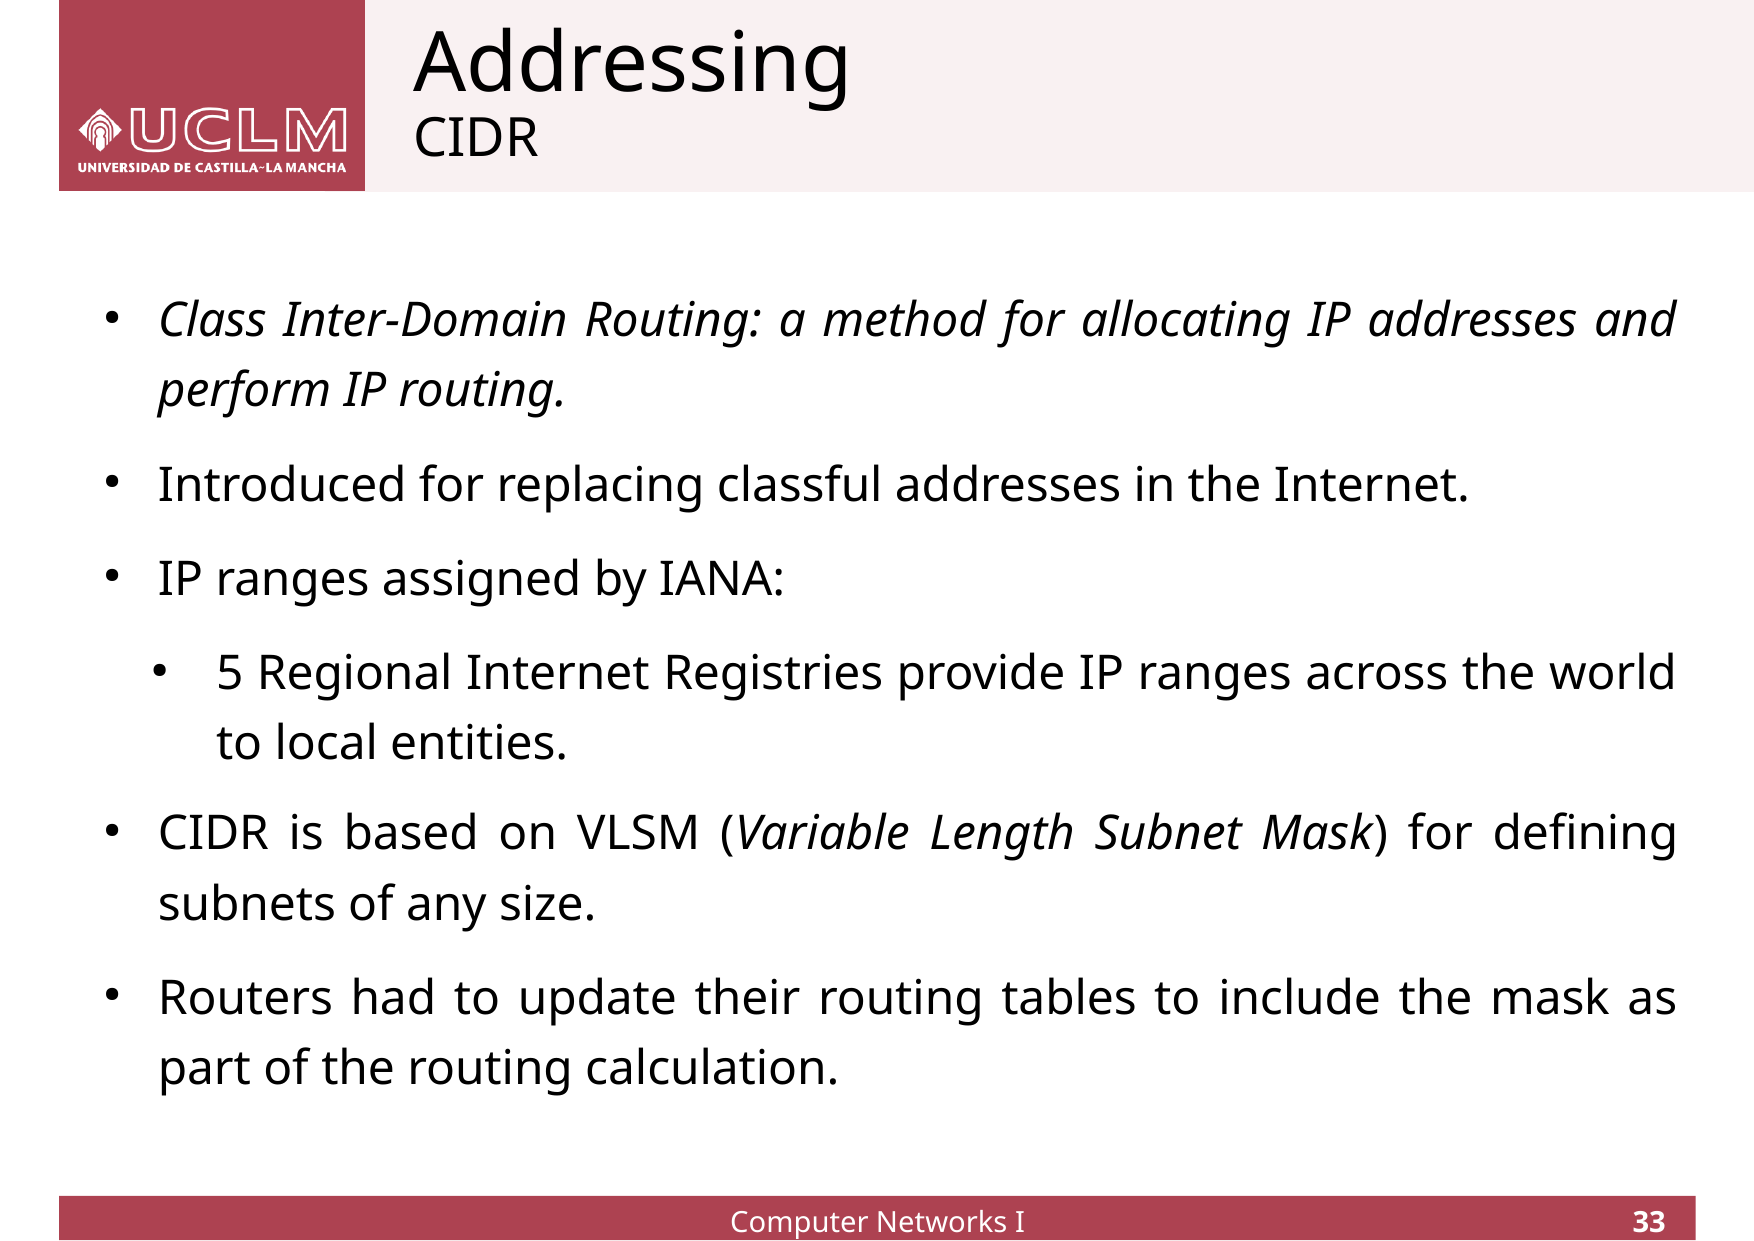

Addressing
CIDR
# Class Inter-Domain Routing: a method for allocating IP addresses and perform IP routing.
Introduced for replacing classful addresses in the Internet.
IP ranges assigned by IANA:
5 Regional Internet Registries provide IP ranges across the world to local entities.
CIDR is based on VLSM (Variable Length Subnet Mask) for defining subnets of any size.
Routers had to update their routing tables to include the mask as part of the routing calculation.
Computer Networks I
33